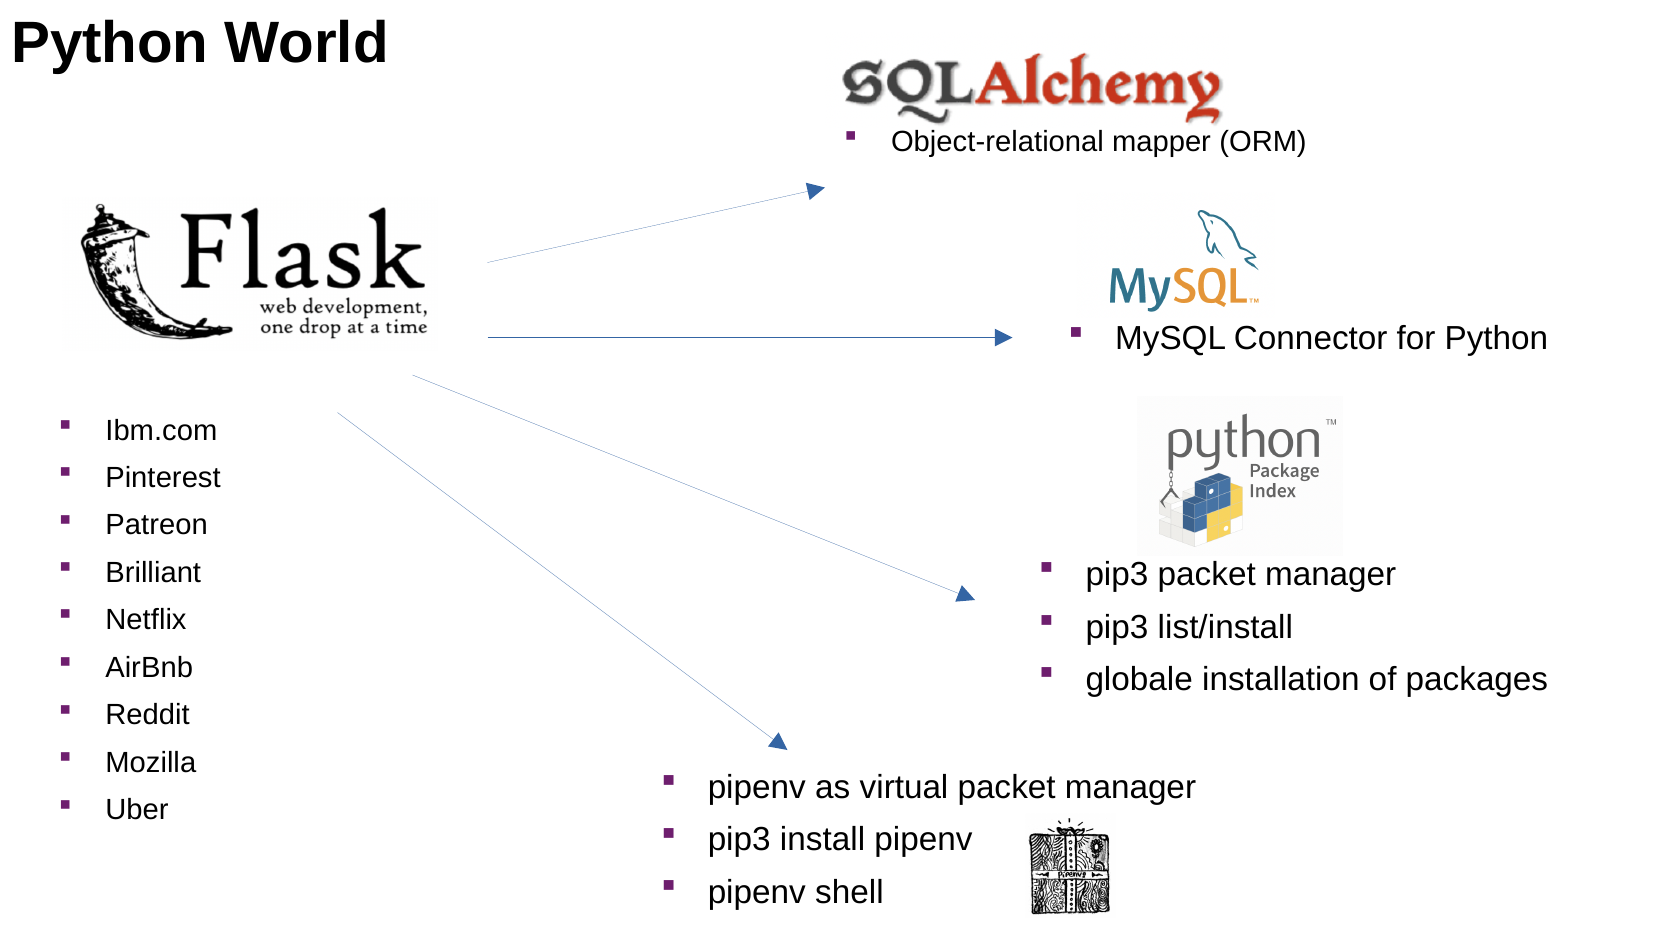

# Python World
Object-relational mapper (ORM)
MySQL Connector for Python
Ibm.com
Pinterest
Patreon
Brilliant
Netflix
AirBnb
Reddit
Mozilla
Uber
pip3 packet manager
pip3 list/install
globale installation of packages
pipenv as virtual packet manager
pip3 install pipenv
pipenv shell